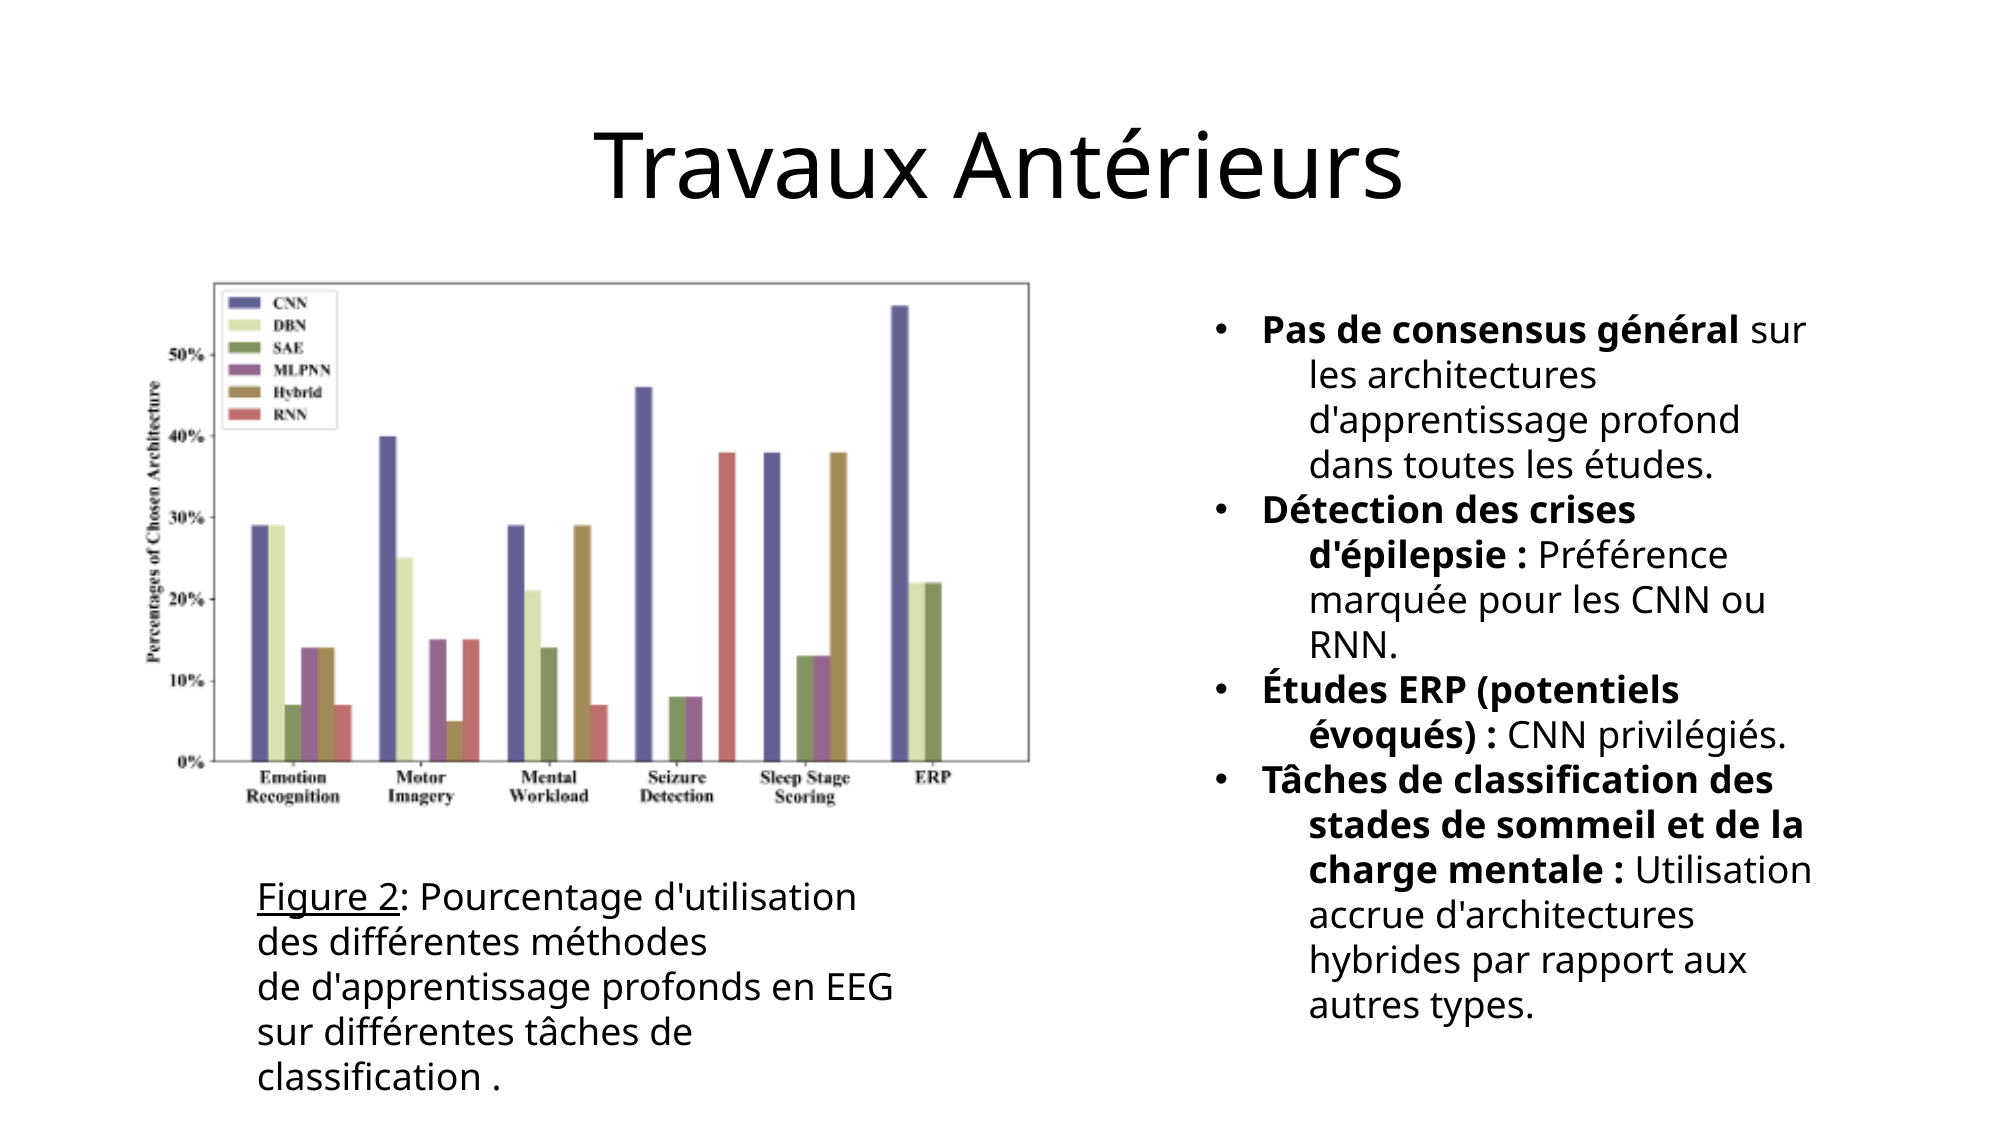

# Travaux Antérieurs
Pas de consensus général sur les architectures d'apprentissage profond dans toutes les études.
Détection des crises d'épilepsie : Préférence marquée pour les CNN ou RNN.
Études ERP (potentiels évoqués) : CNN privilégiés.
Tâches de classification des stades de sommeil et de la charge mentale : Utilisation accrue d'architectures hybrides par rapport aux autres types.
Figure 2: Pourcentage d'utilisation des différentes méthodes de d'apprentissage profonds en EEG sur différentes tâches de classification .